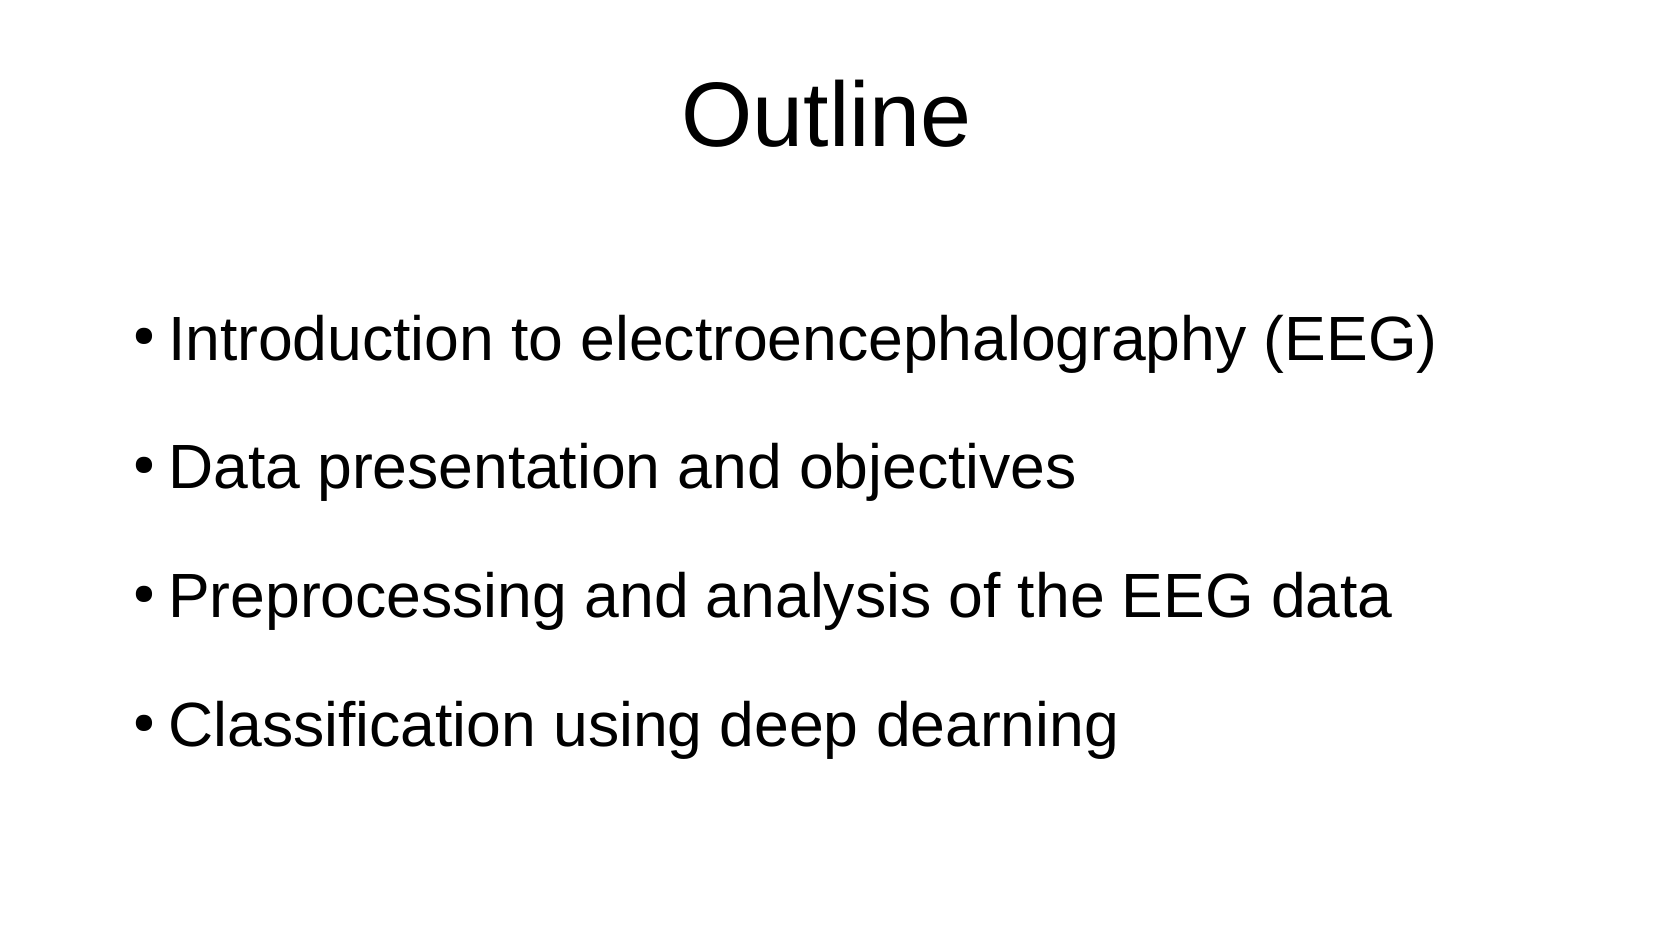

# Outline
Introduction to electroencephalography (EEG)
Data presentation and objectives
Preprocessing and analysis of the EEG data
Classification using deep dearning